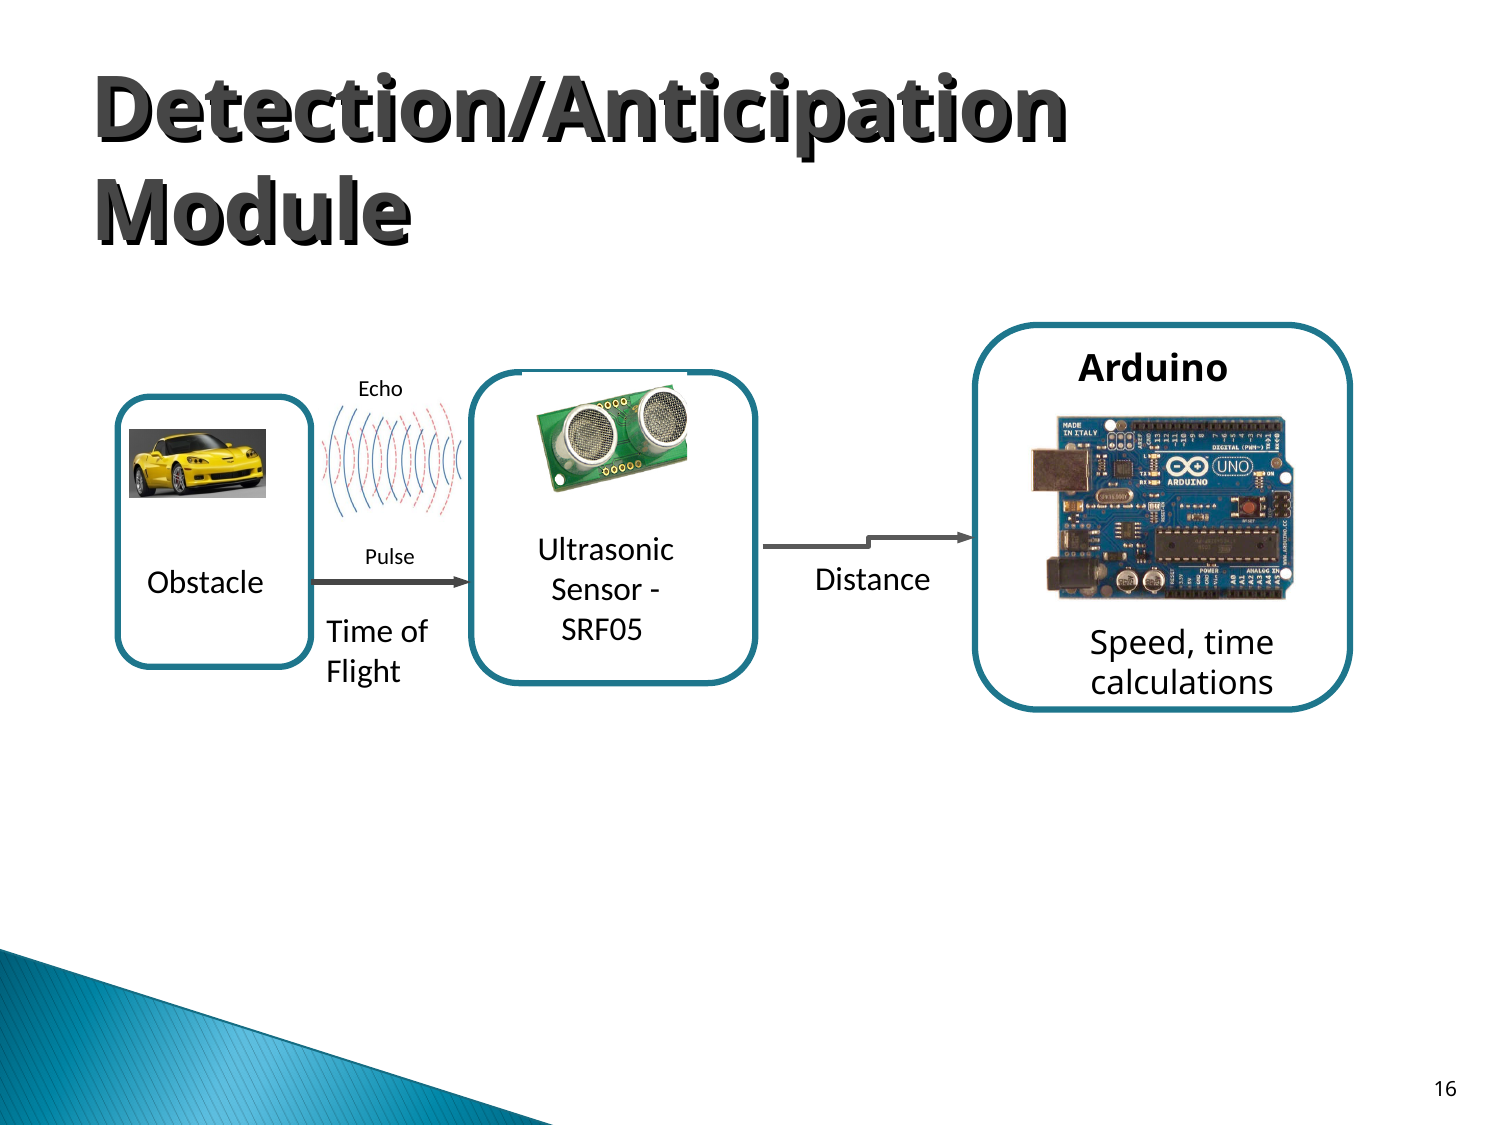

# Detection/Anticipation Module
 Arduino
Speed, time calculations
Echo
Ultrasonic Sensor -SRF05
Pulse
Time of Flight
Obstacle
Distance